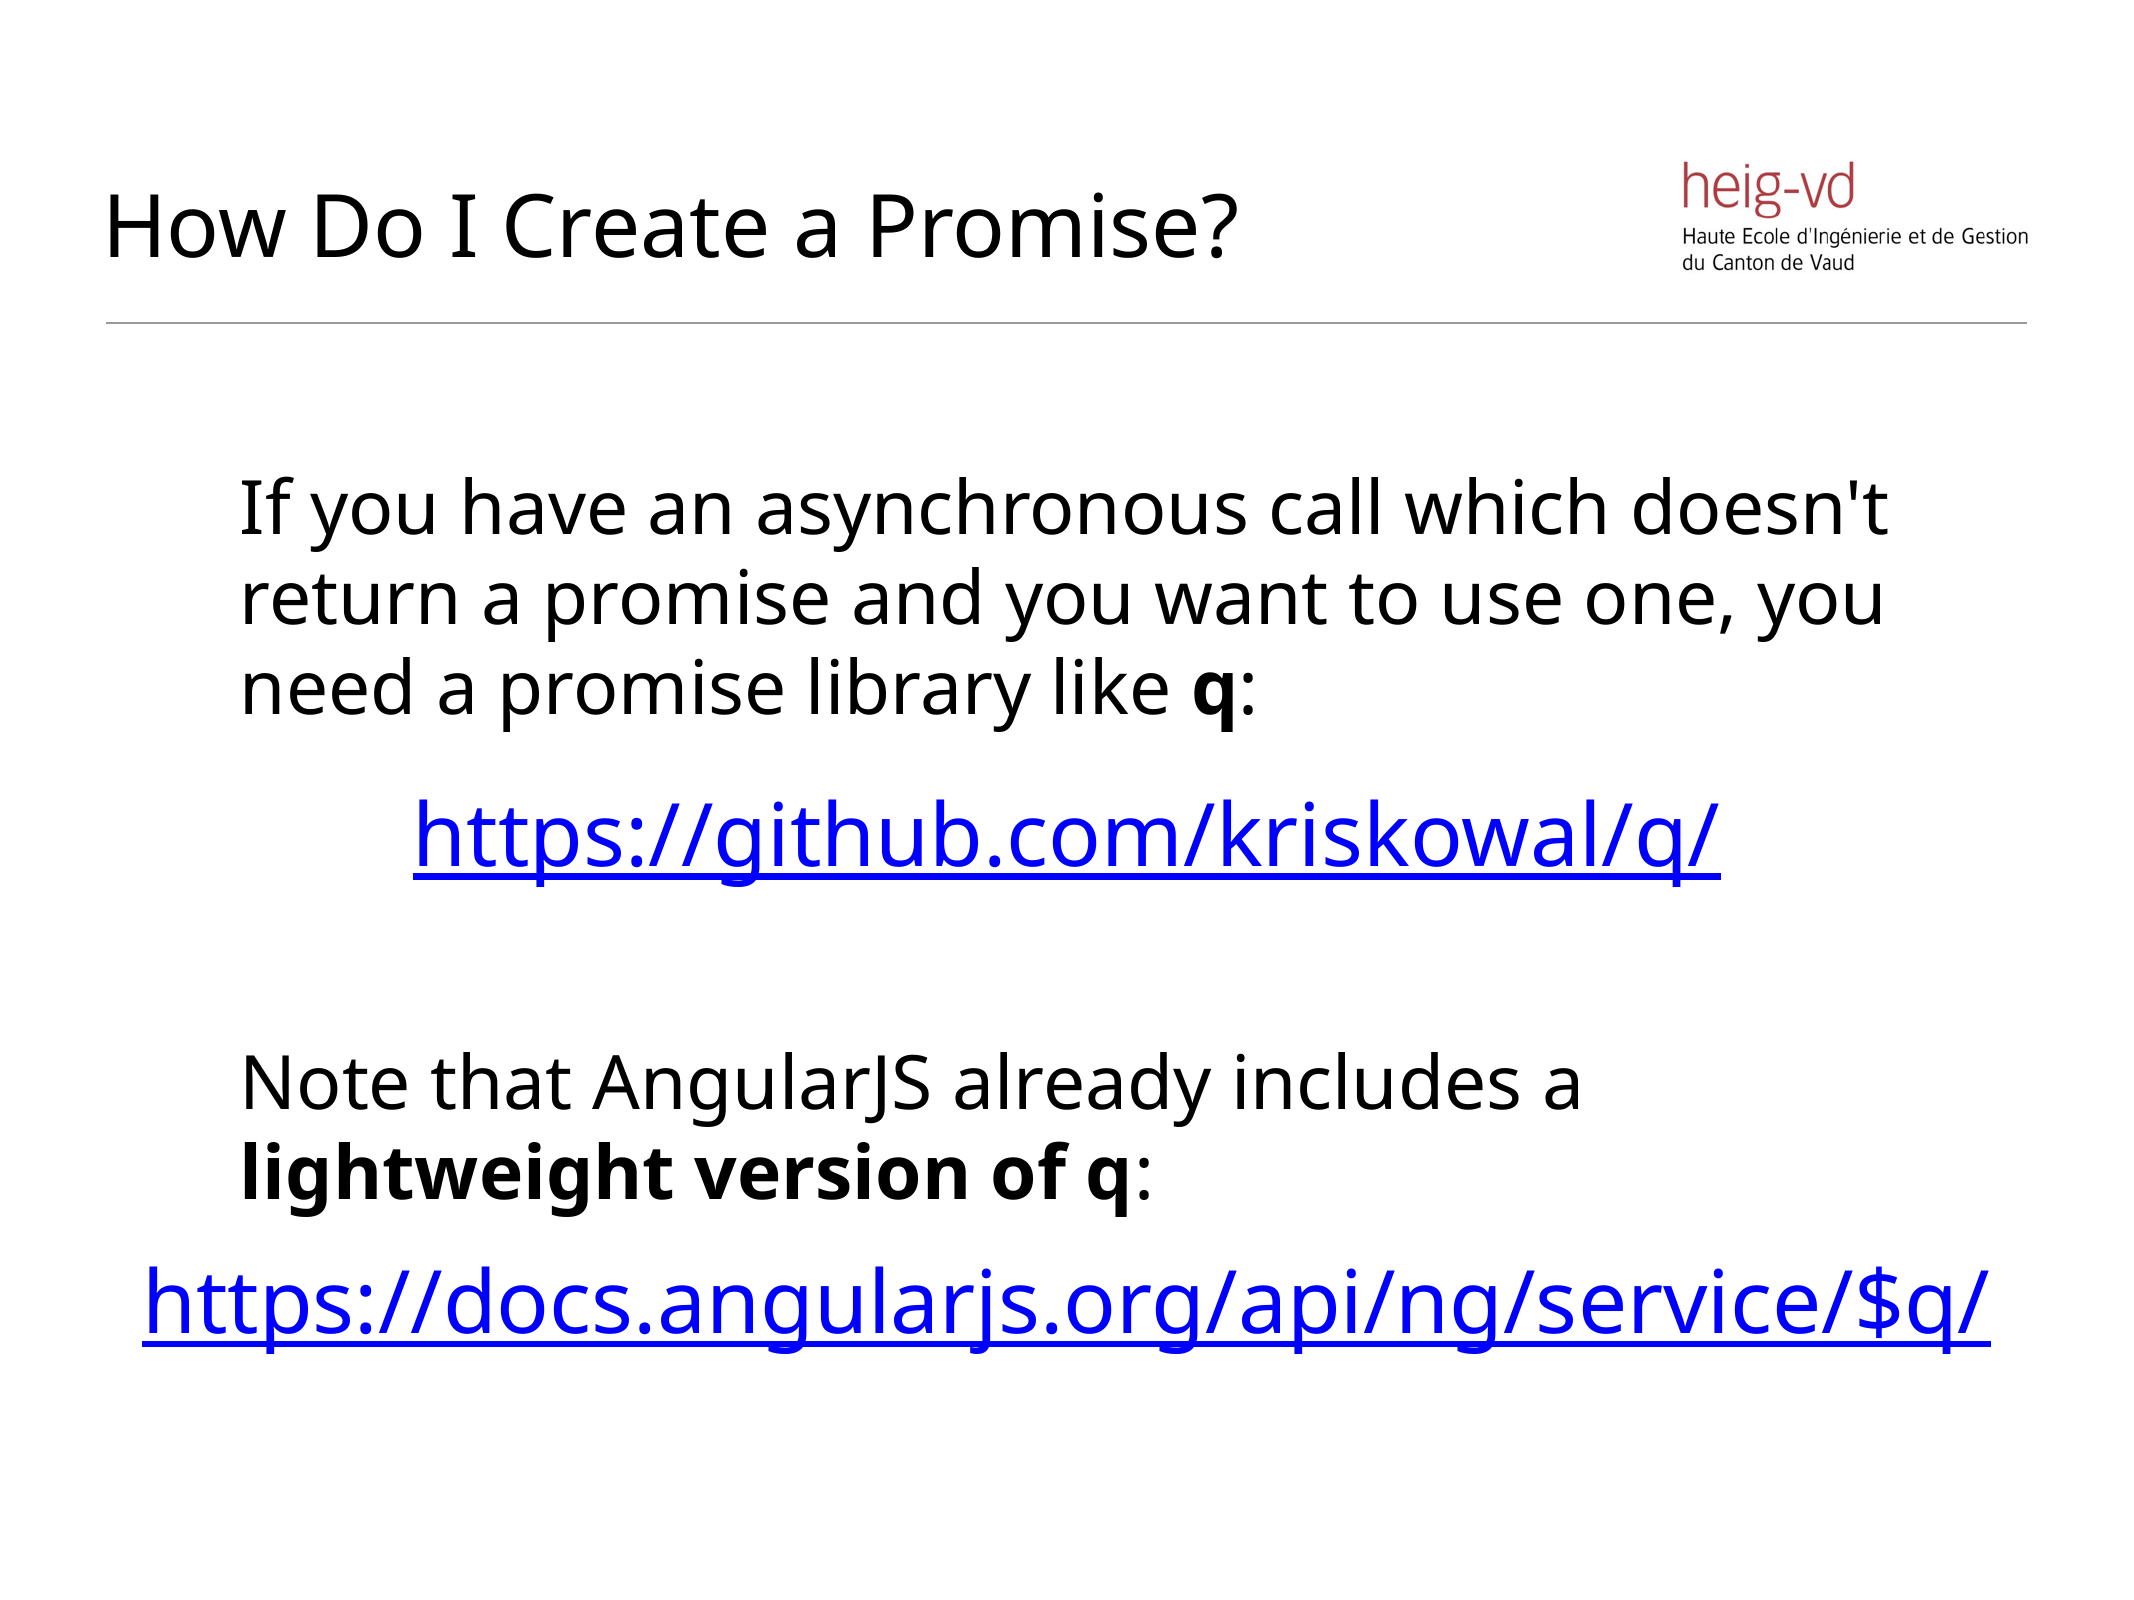

# How Do I Create a Promise?
If you have an asynchronous call which doesn't return a promise and you want to use one, you need a promise library like q:
https://github.com/kriskowal/q/
Note that AngularJS already includes a lightweight version of q:
https://docs.angularjs.org/api/ng/service/$q/